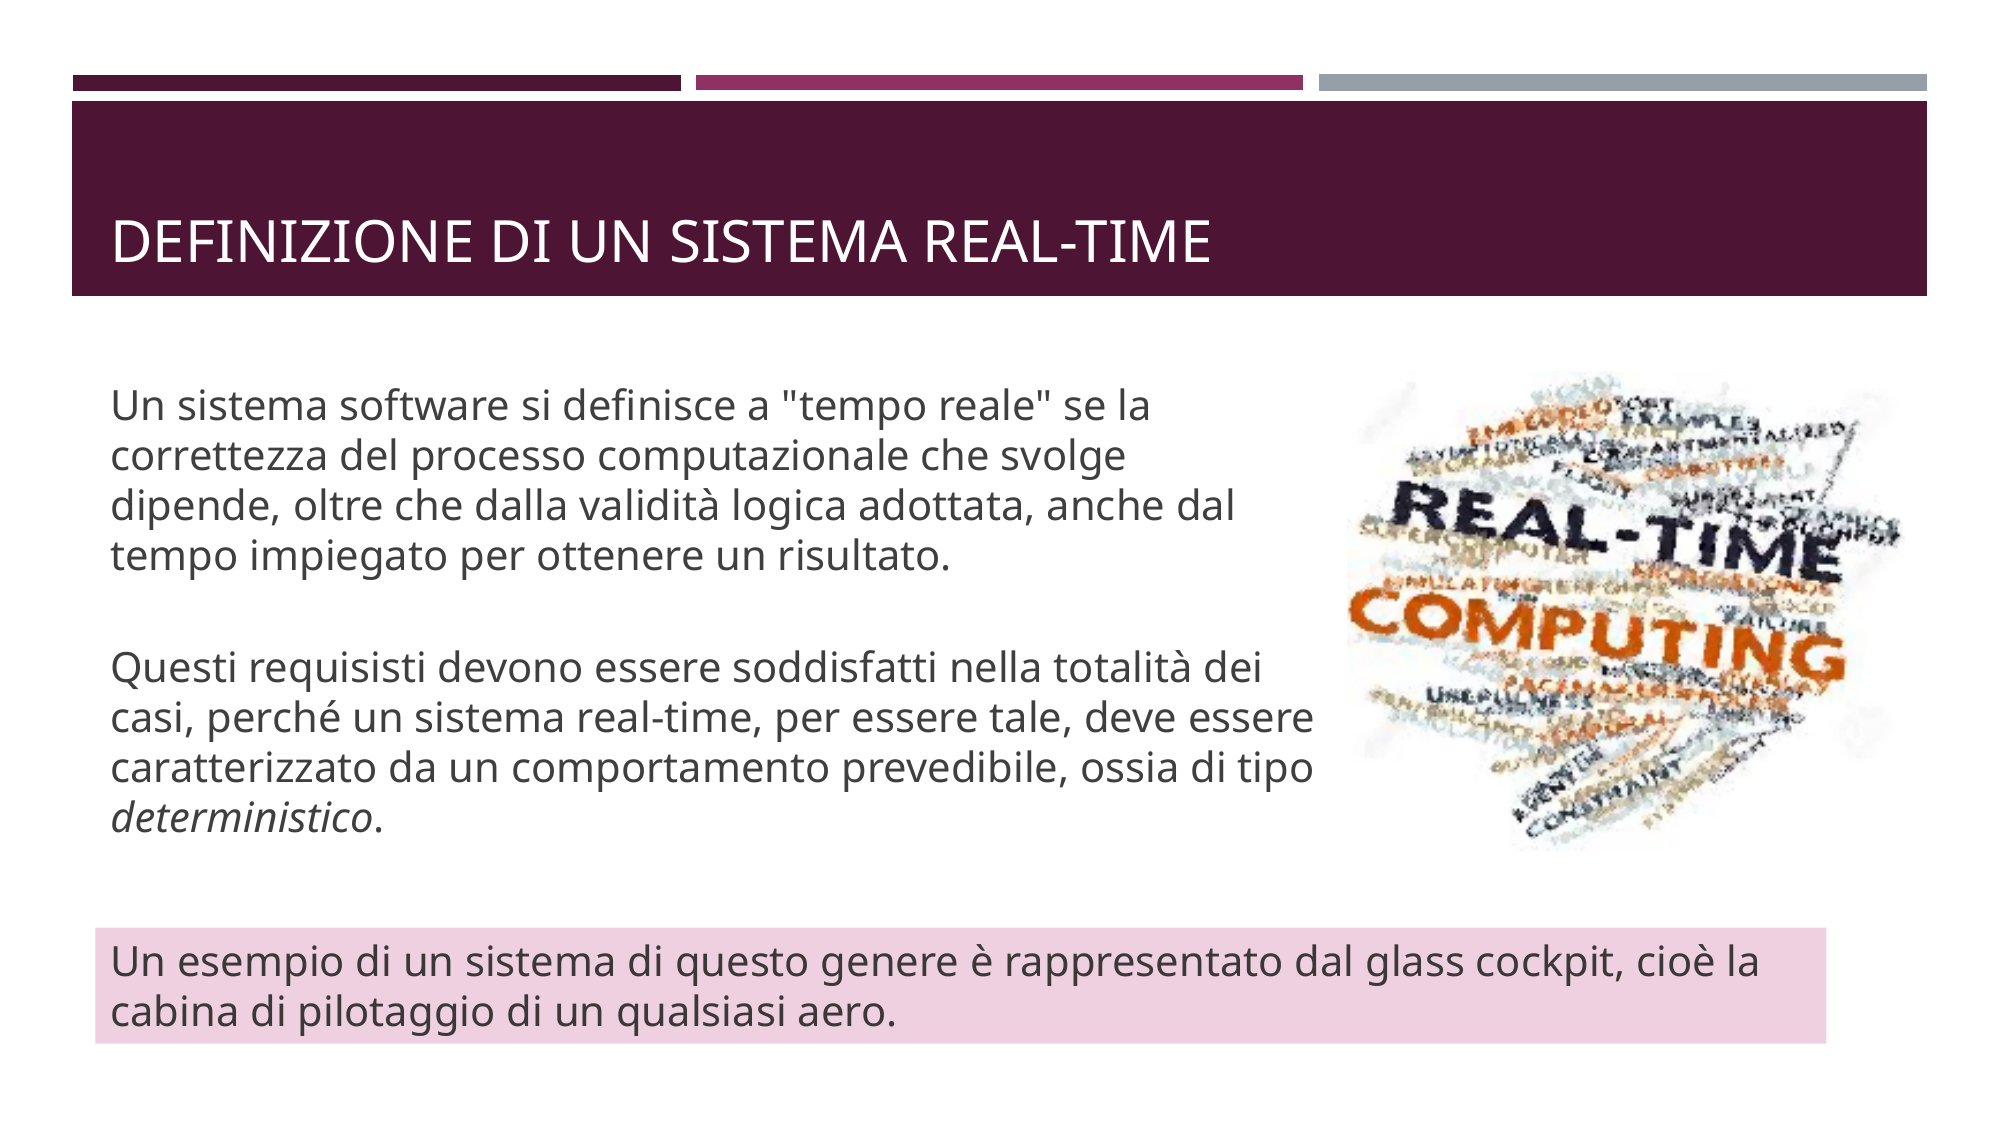

# Definizione di un sistema real-time
Un sistema software si definisce a "tempo reale" se la correttezza del processo computazionale che svolge dipende, oltre che dalla validità logica adottata, anche dal tempo impiegato per ottenere un risultato.
Questi requisisti devono essere soddisfatti nella totalità dei casi, perché un sistema real-time, per essere tale, deve essere caratterizzato da un comportamento prevedibile, ossia di tipo deterministico.
Un esempio di un sistema di questo genere è rappresentato dal glass cockpit, cioè la cabina di pilotaggio di un qualsiasi aero.